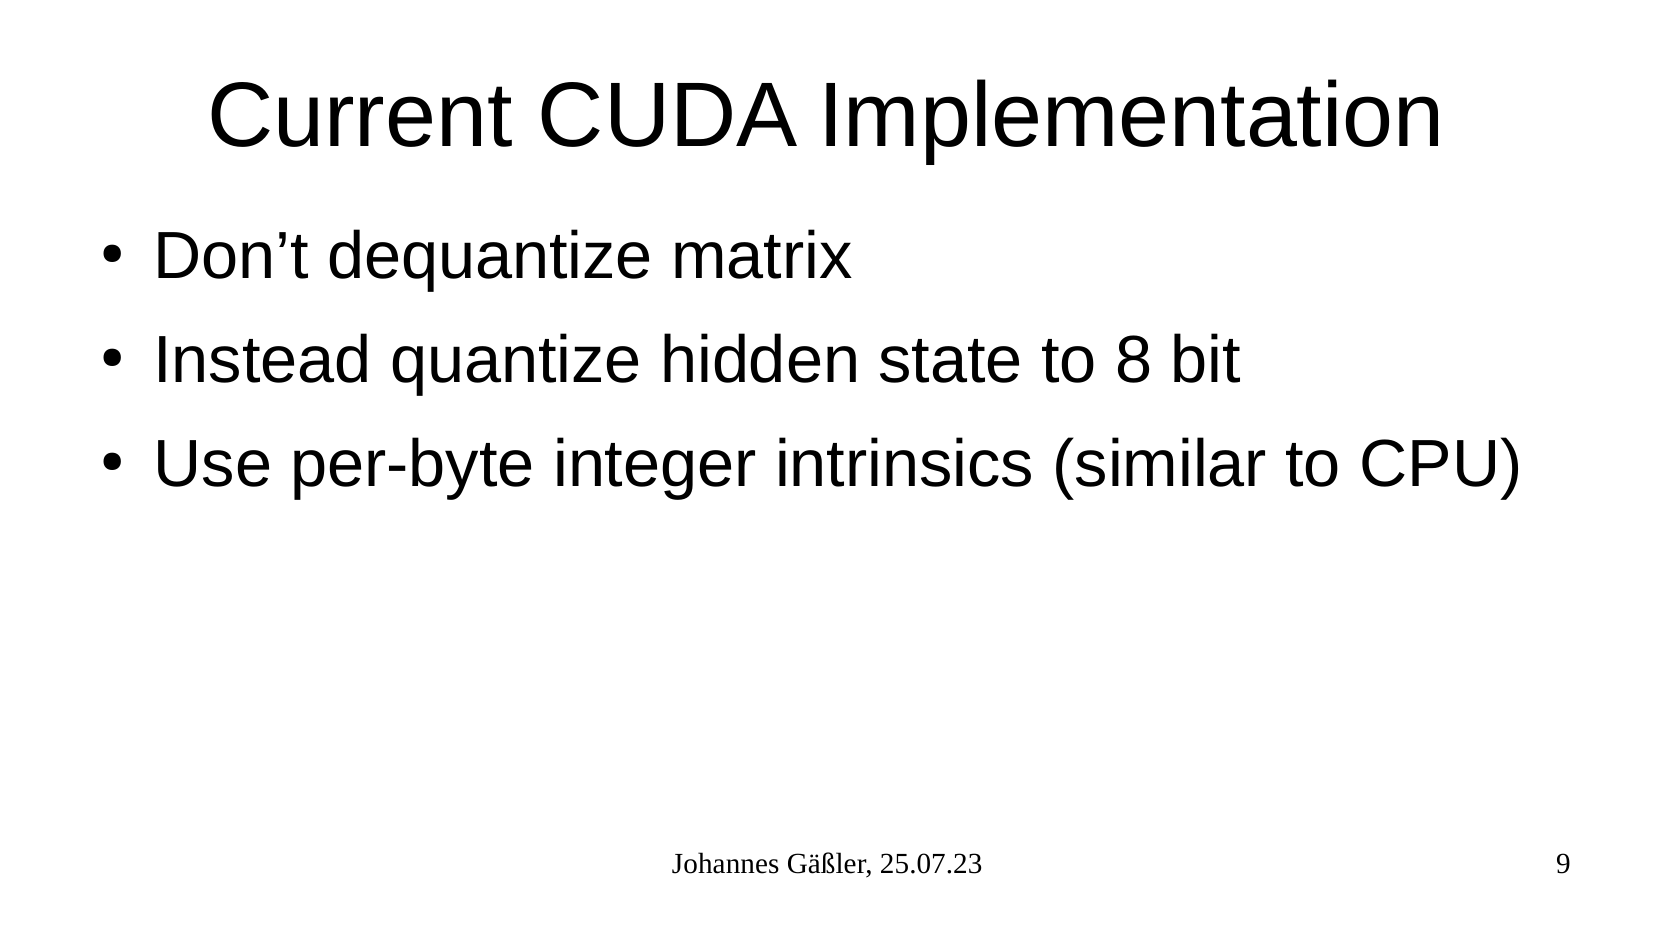

# Current CUDA Implementation
Don’t dequantize matrix
Instead quantize hidden state to 8 bit
Use per-byte integer intrinsics (similar to CPU)
Johannes Gäßler, 25.07.23
9